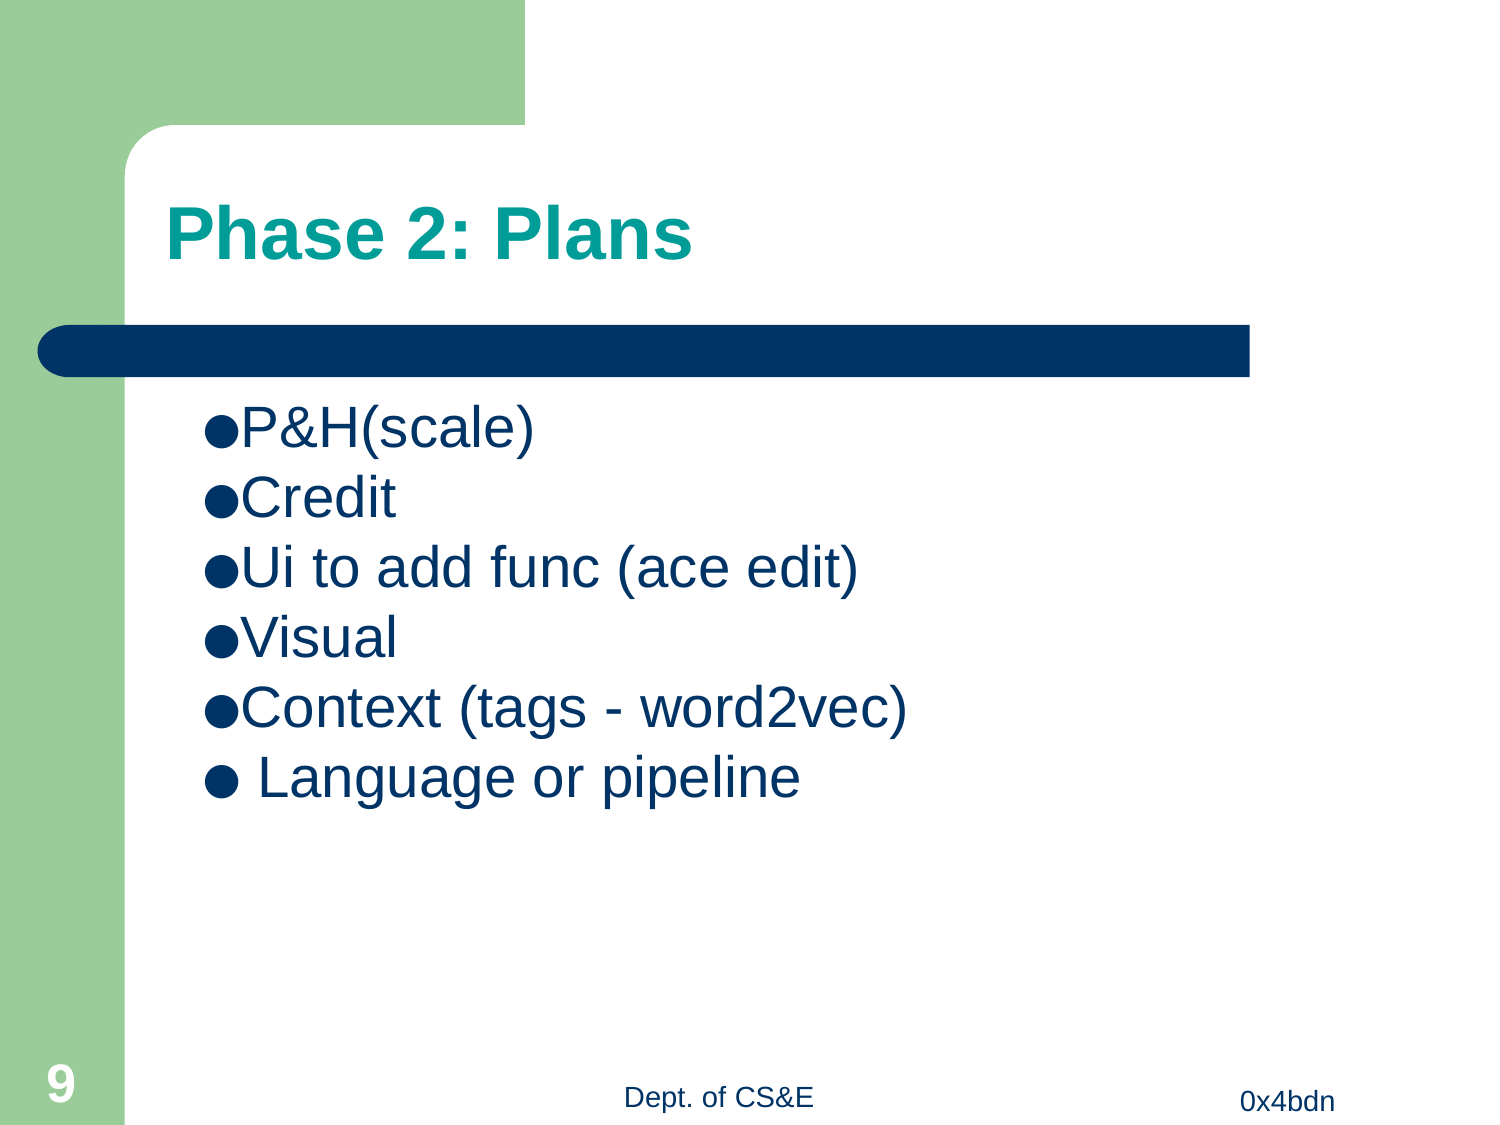

# Phase 2: Plans
P&H(scale)
Credit
Ui to add func (ace edit)
Visual
Context (tags - word2vec)
 Language or pipeline
Dept. of CS&E
 	0x4bdn